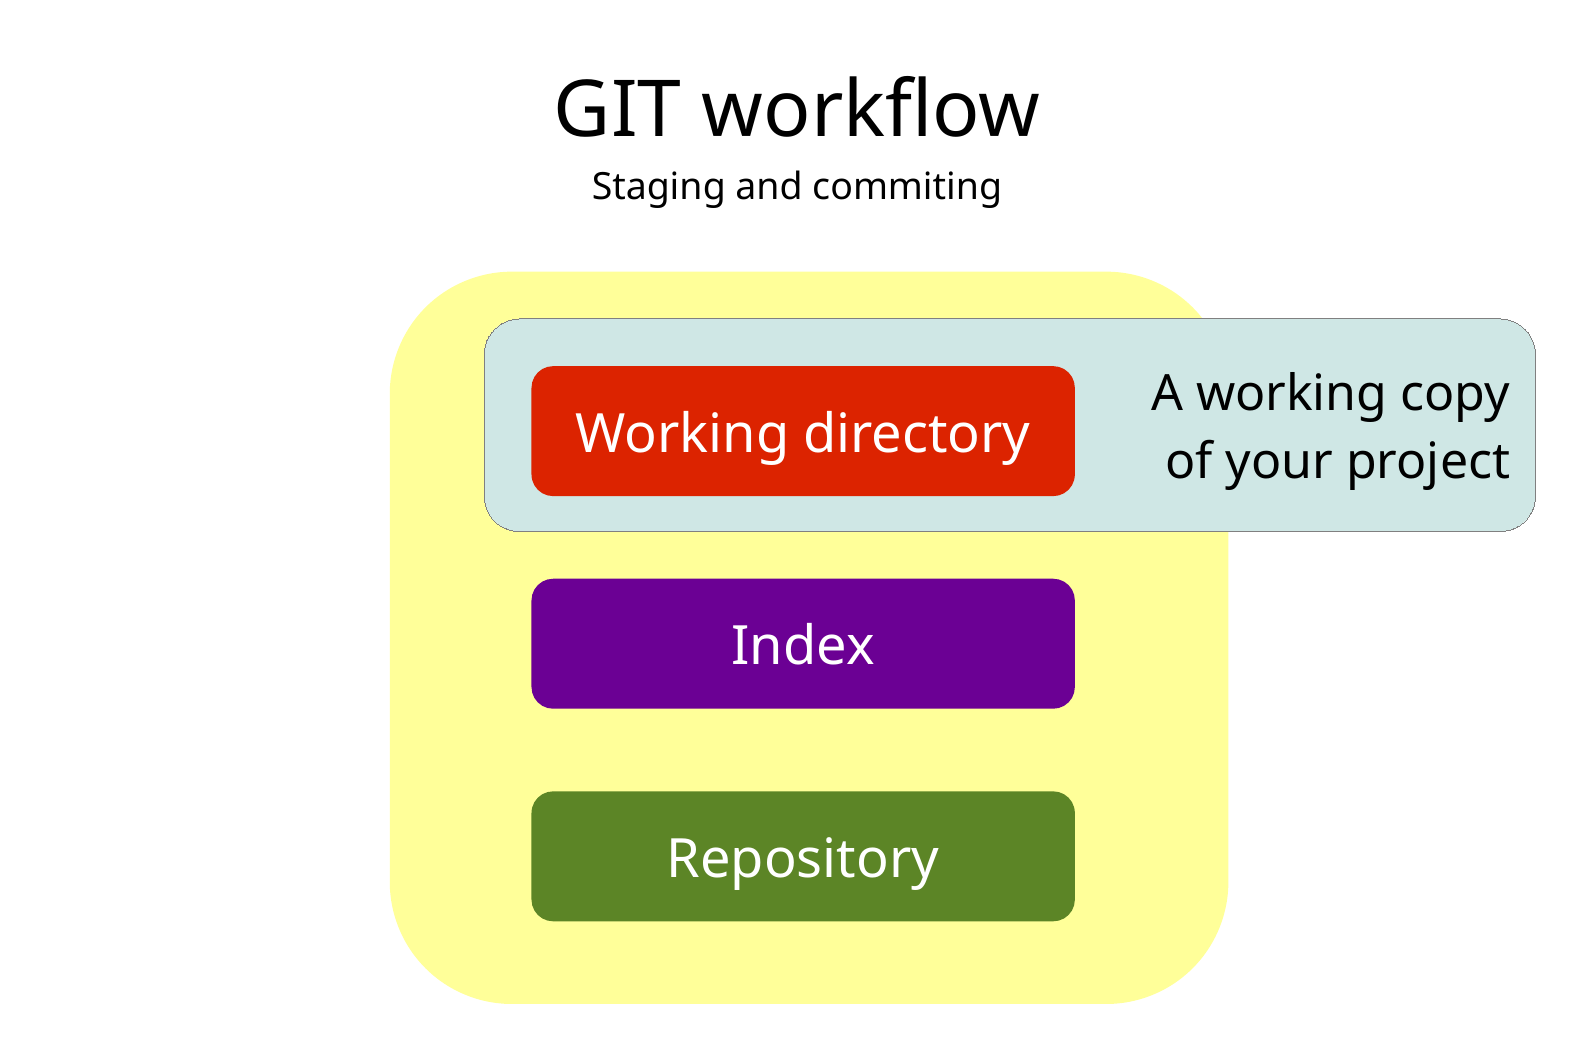

# GIT workflow Staging and commiting
A working copy
of your project
Working directory
Index
Repository